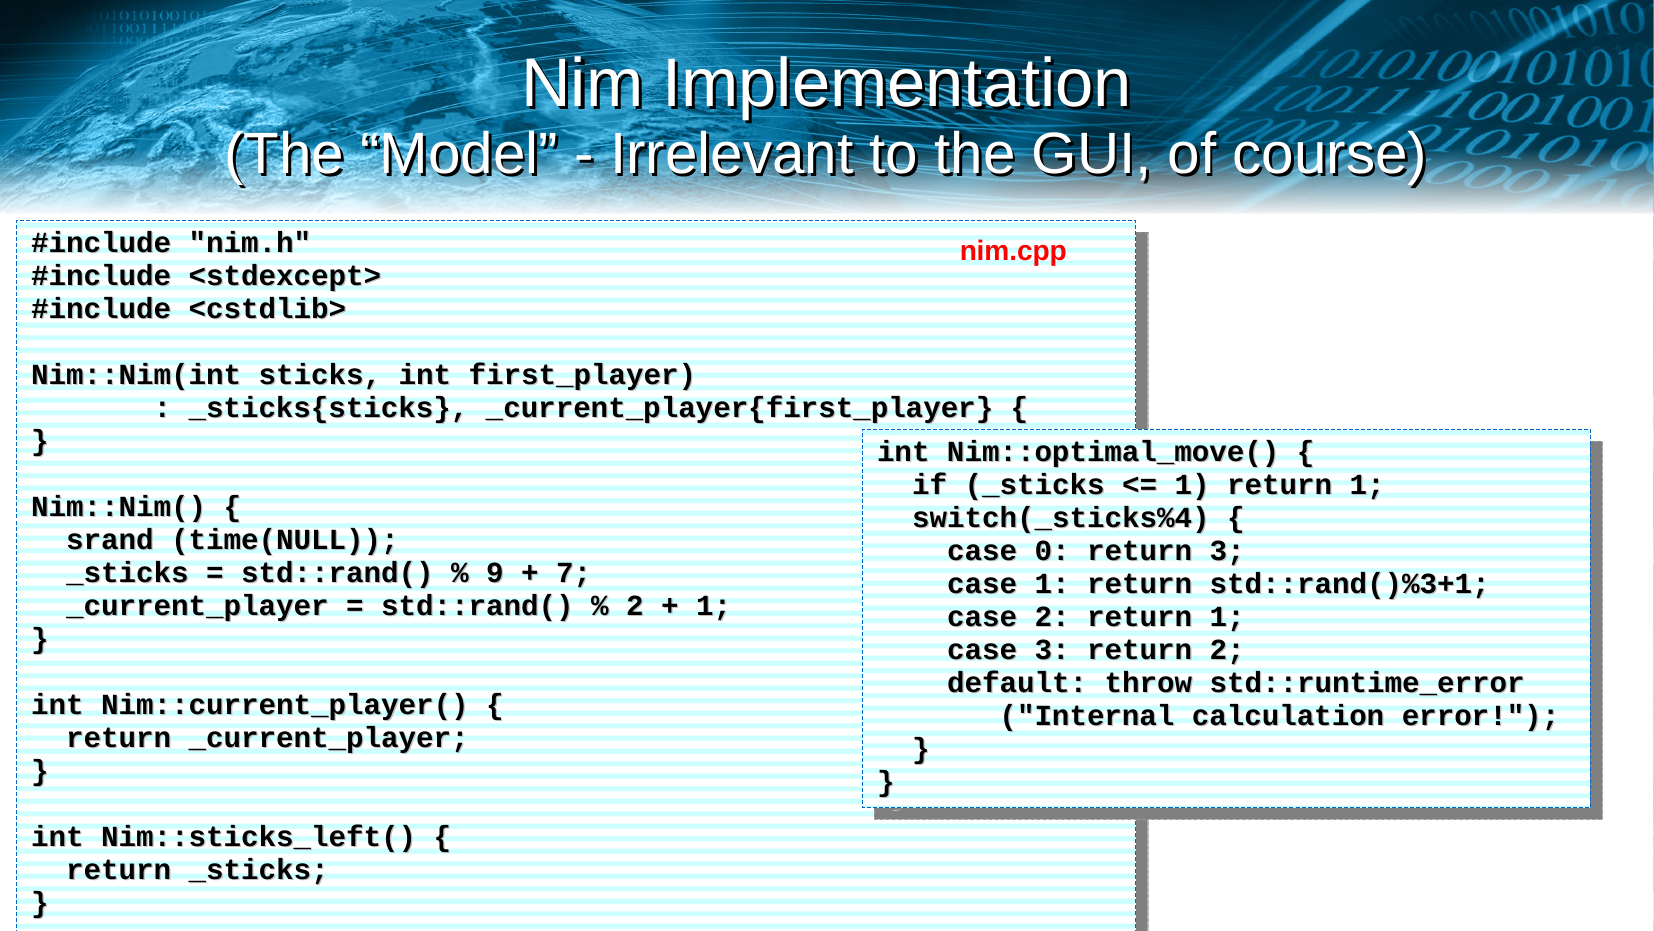

# Nim Implementation (The “Model” - Irrelevant to the GUI, of course)
#include "nim.h"
#include <stdexcept>
#include <cstdlib>
Nim::Nim(int sticks, int first_player)
 : _sticks{sticks}, _current_player{first_player} {
}
Nim::Nim() {
 srand (time(NULL));
 _sticks = std::rand() % 9 + 7;
 _current_player = std::rand() % 2 + 1;
}
int Nim::current_player() {
 return _current_player;
}
int Nim::sticks_left() {
 return _sticks;
}
void Nim::take_sticks(int sticks) {
 if (_sticks >= sticks) _sticks -= sticks;
 else throw std::runtime_error("Out of sticks!");
 if (_sticks > 0) _current_player = 3 - _current_player;
}
nim.cpp
int Nim::optimal_move() {
 if (_sticks <= 1) return 1;
 switch(_sticks%4) {
 case 0: return 3;
 case 1: return std::rand()%3+1;
 case 2: return 1;
 case 3: return 2;
 default: throw std::runtime_error
 ("Internal calculation error!");
 }
}